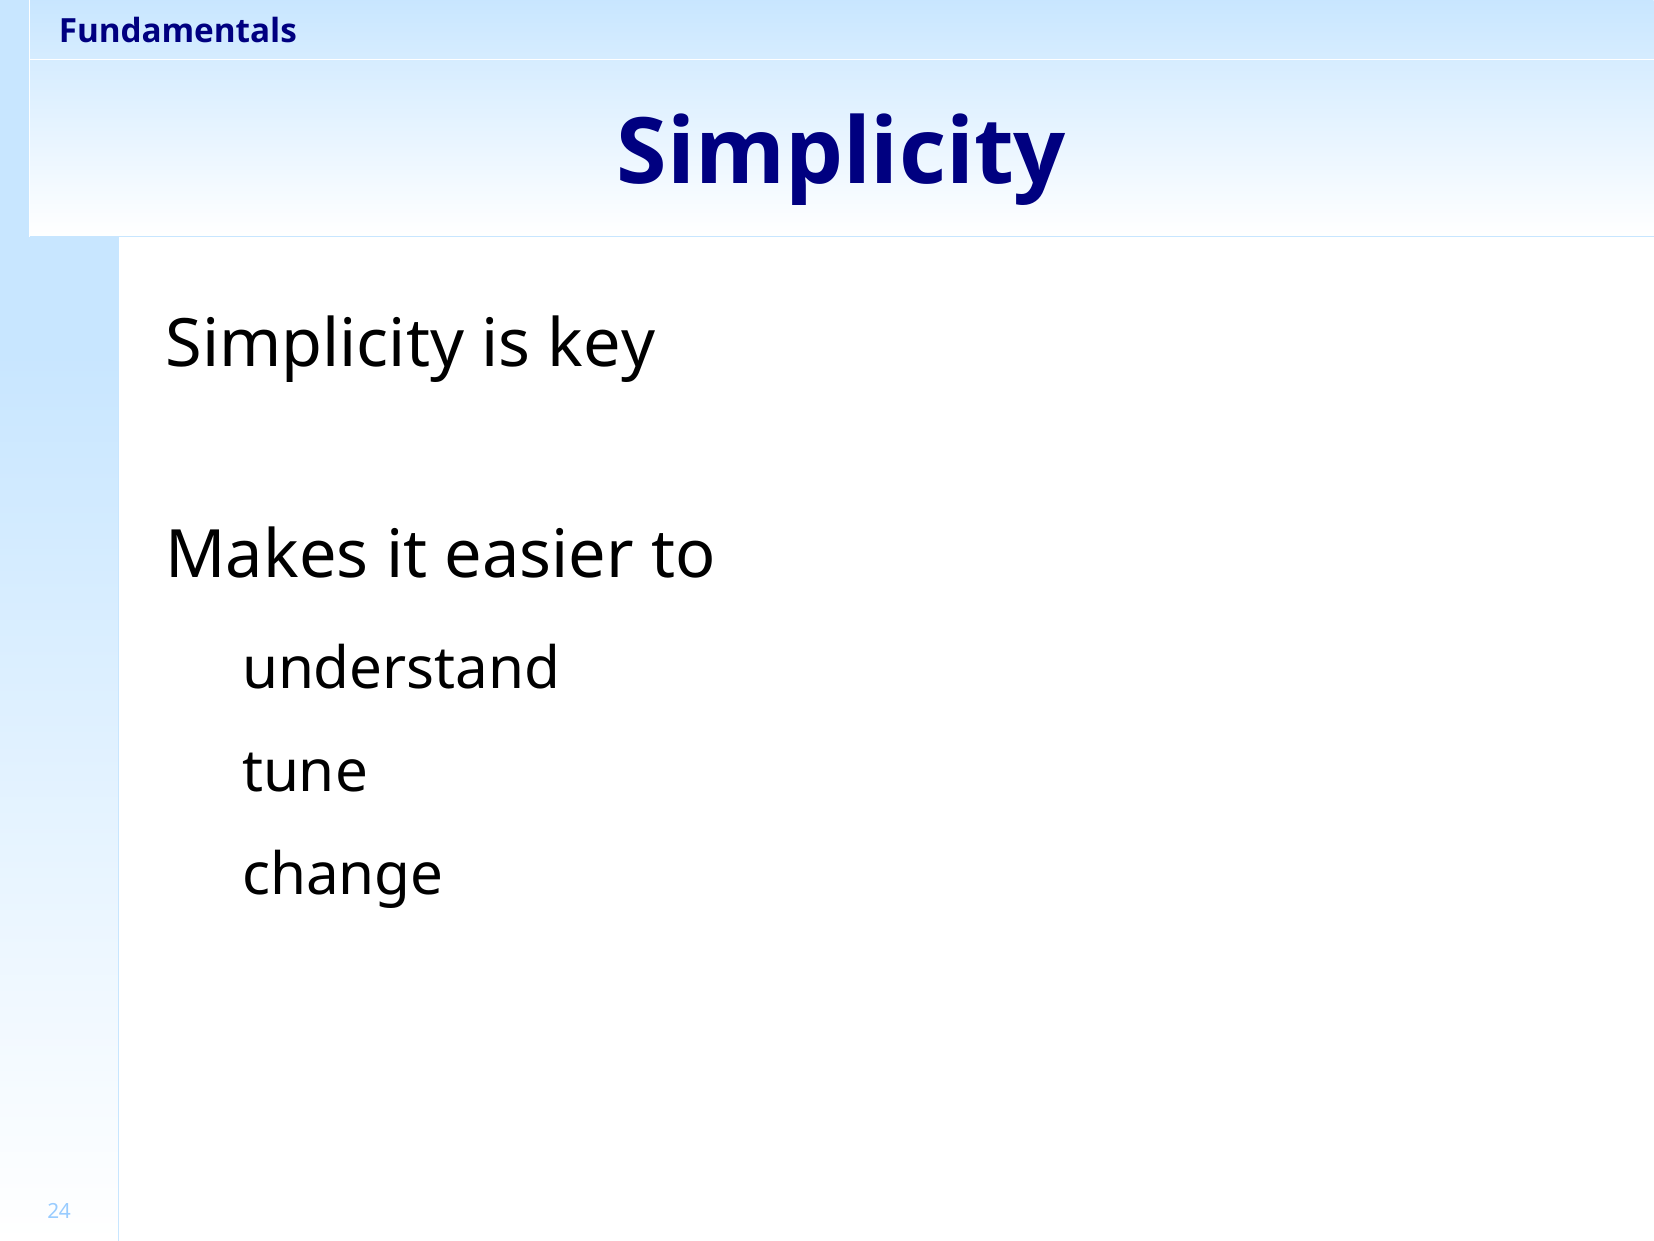

Fundamentals
# Simplicity
Simplicity is key
Makes it easier to
understand
tune
change